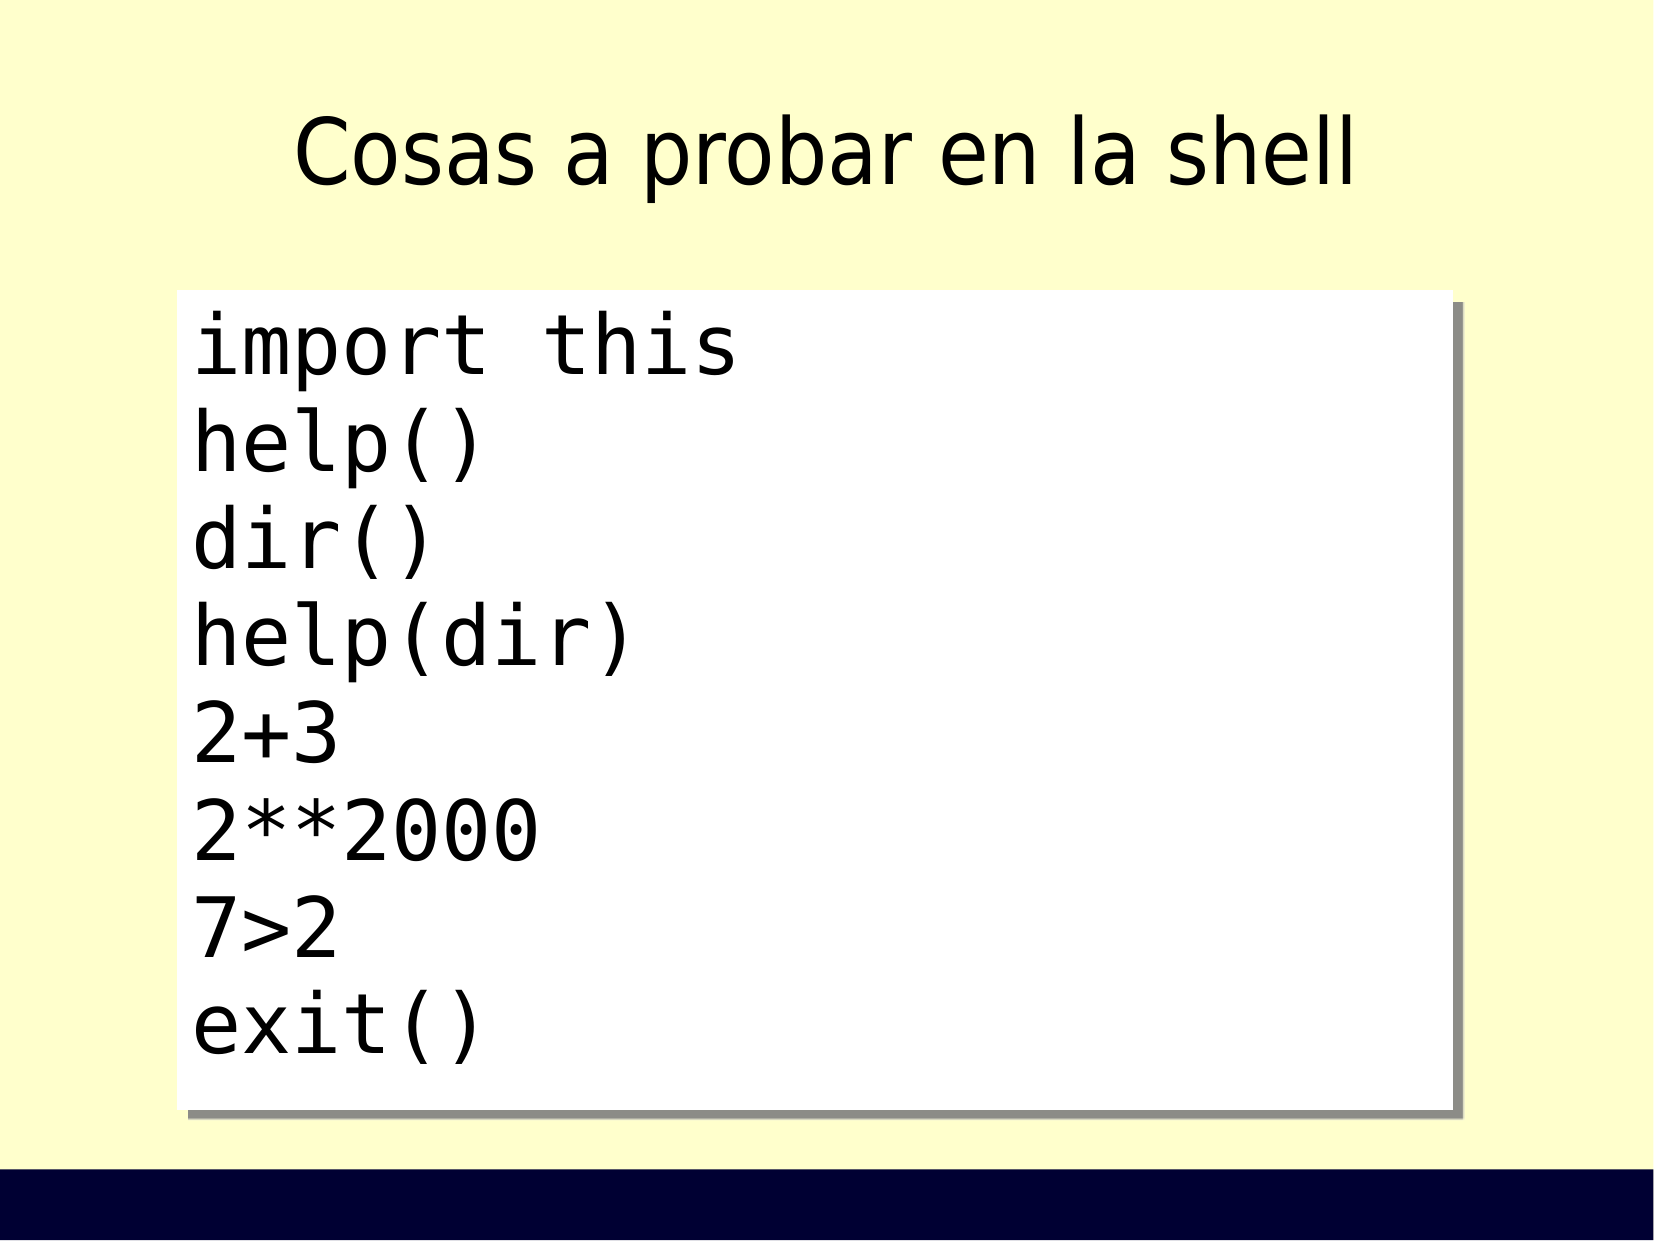

# Cosas a probar en la shell
import this
help()
dir()
help(dir)
2+3
2**2000
7>2
exit()